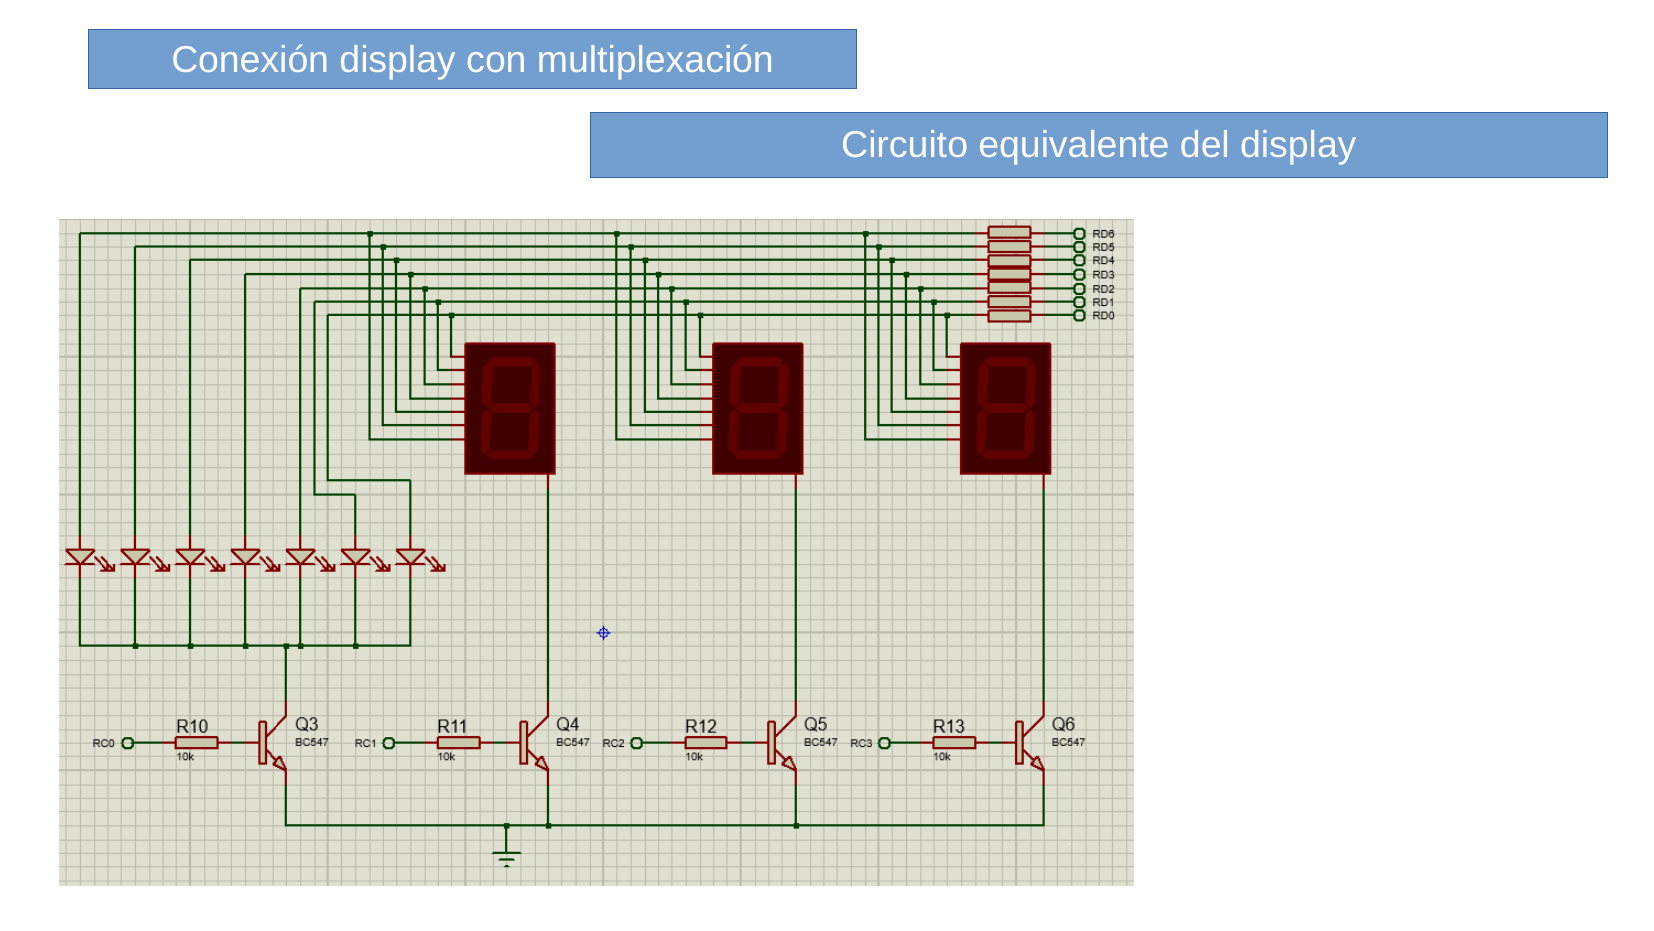

Conexión display con multiplexación
Circuito equivalente del display